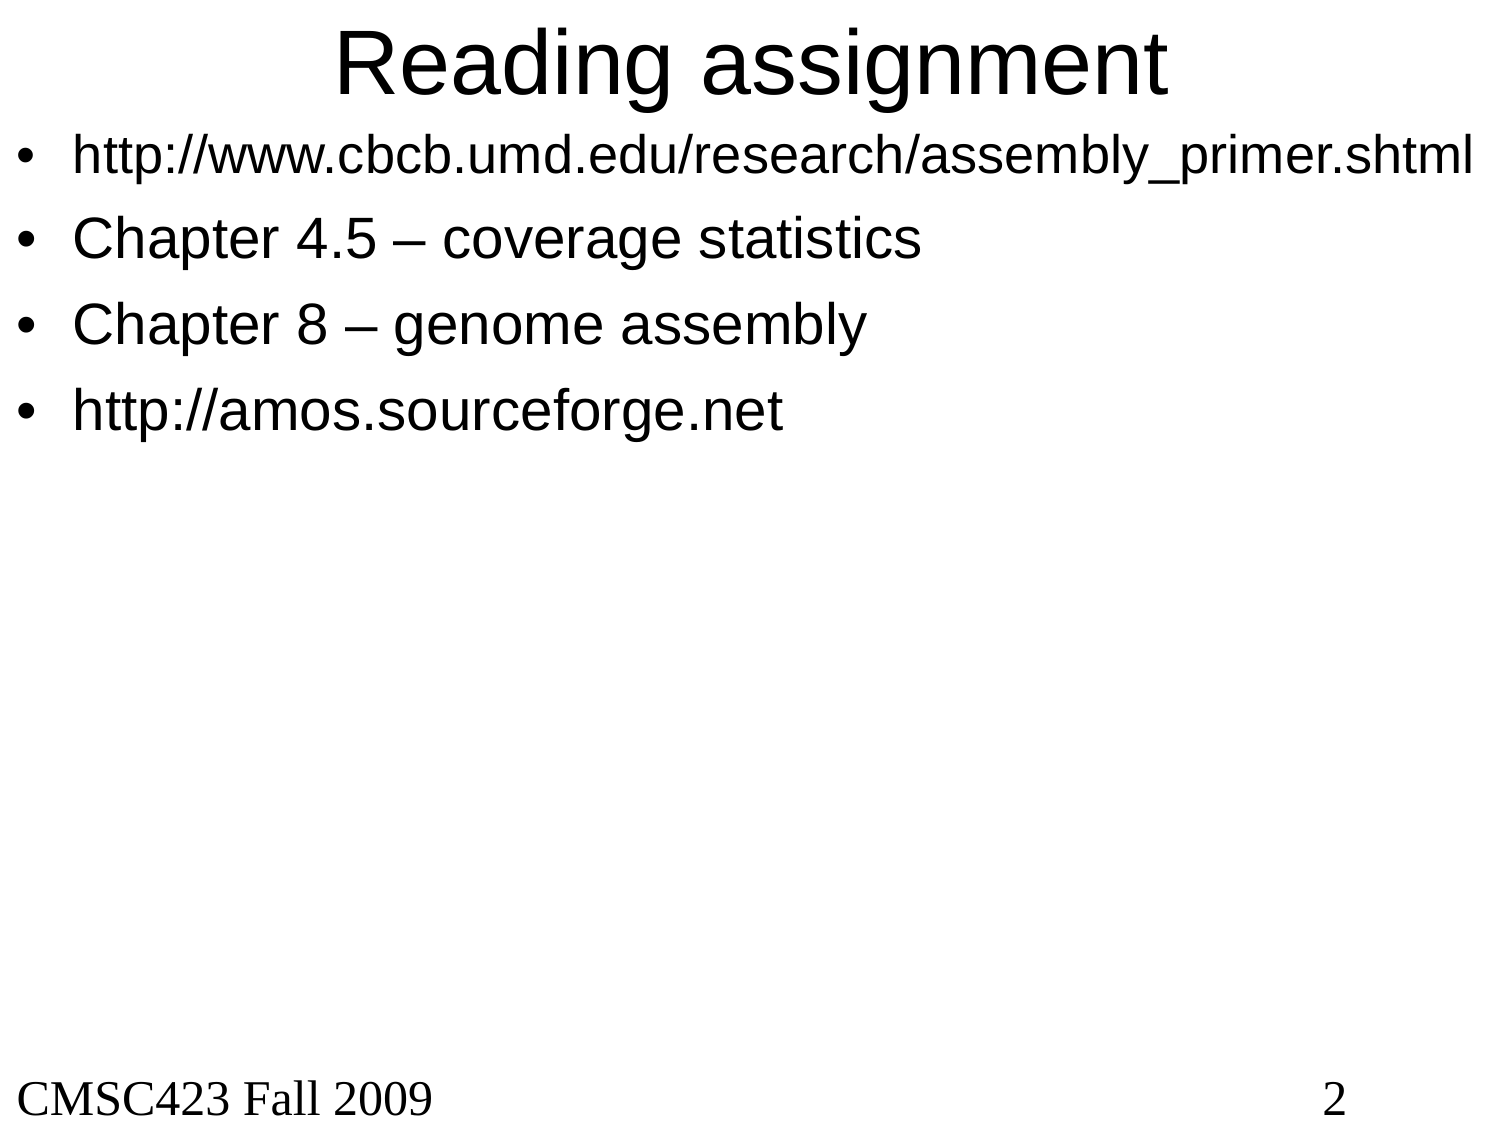

# Reading assignment
http://www.cbcb.umd.edu/research/assembly_primer.shtml
Chapter 4.5 – coverage statistics
Chapter 8 – genome assembly
http://amos.sourceforge.net
CMSC423 Fall 2009
2